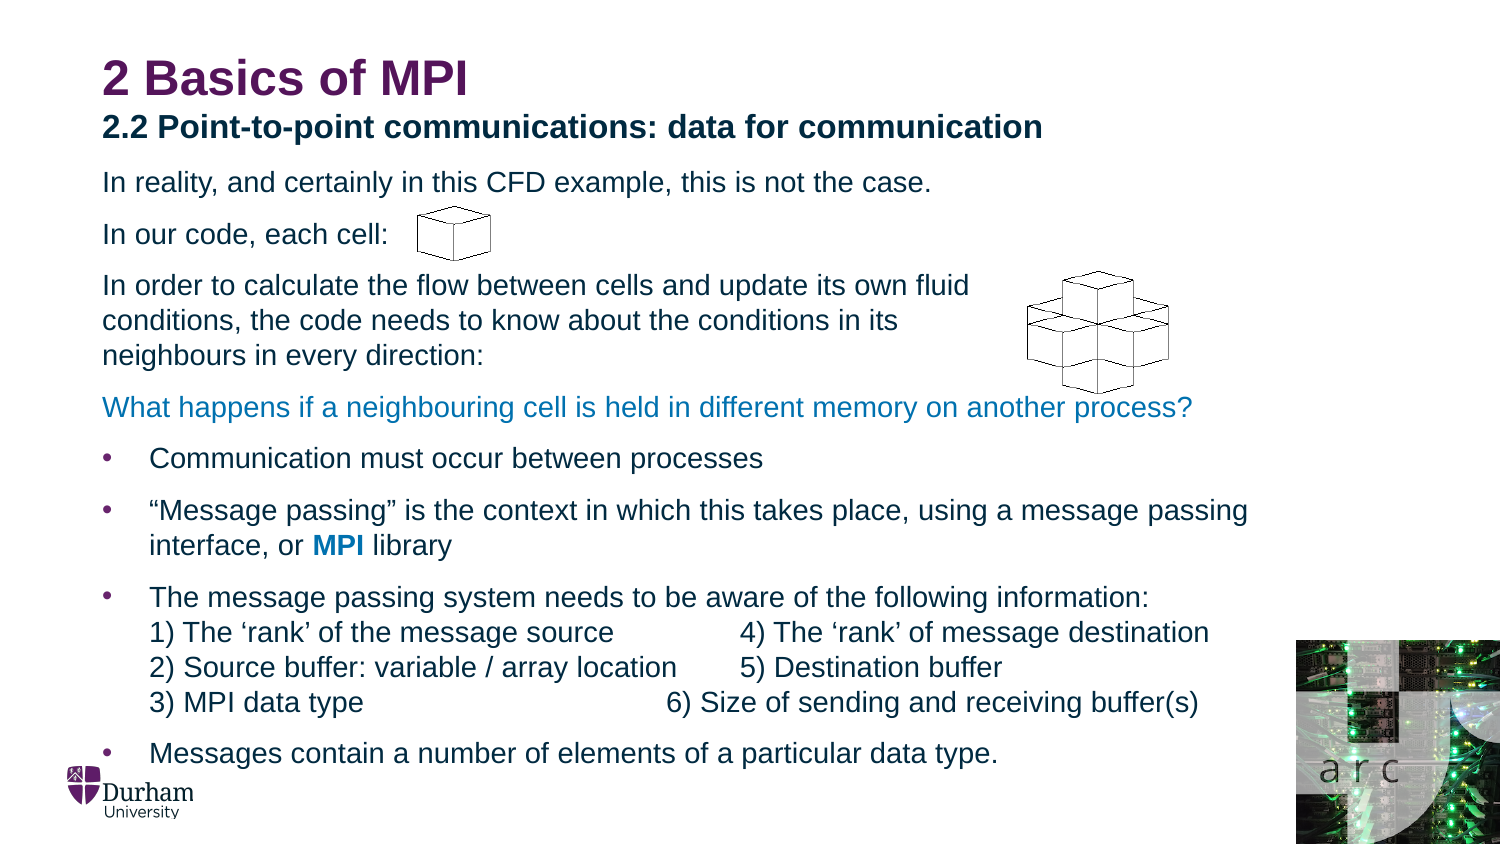

# 2 Basics of MPI 2.2 Point-to-point communications: data for communication
In reality, and certainly in this CFD example, this is not the case.
In our code, each cell:
In order to calculate the flow between cells and update its own fluid
conditions, the code needs to know about the conditions in its
neighbours in every direction:
What happens if a neighbouring cell is held in different memory on another process?
Communication must occur between processes
“Message passing” is the context in which this takes place, using a message passing interface, or MPI library
The message passing system needs to be aware of the following information:
1) The ‘rank’ of the message source		4) The ‘rank’ of message destination
2) Source buffer: variable / array location	5) Destination buffer
3) MPI data type					6) Size of sending and receiving buffer(s)
Messages contain a number of elements of a particular data type.